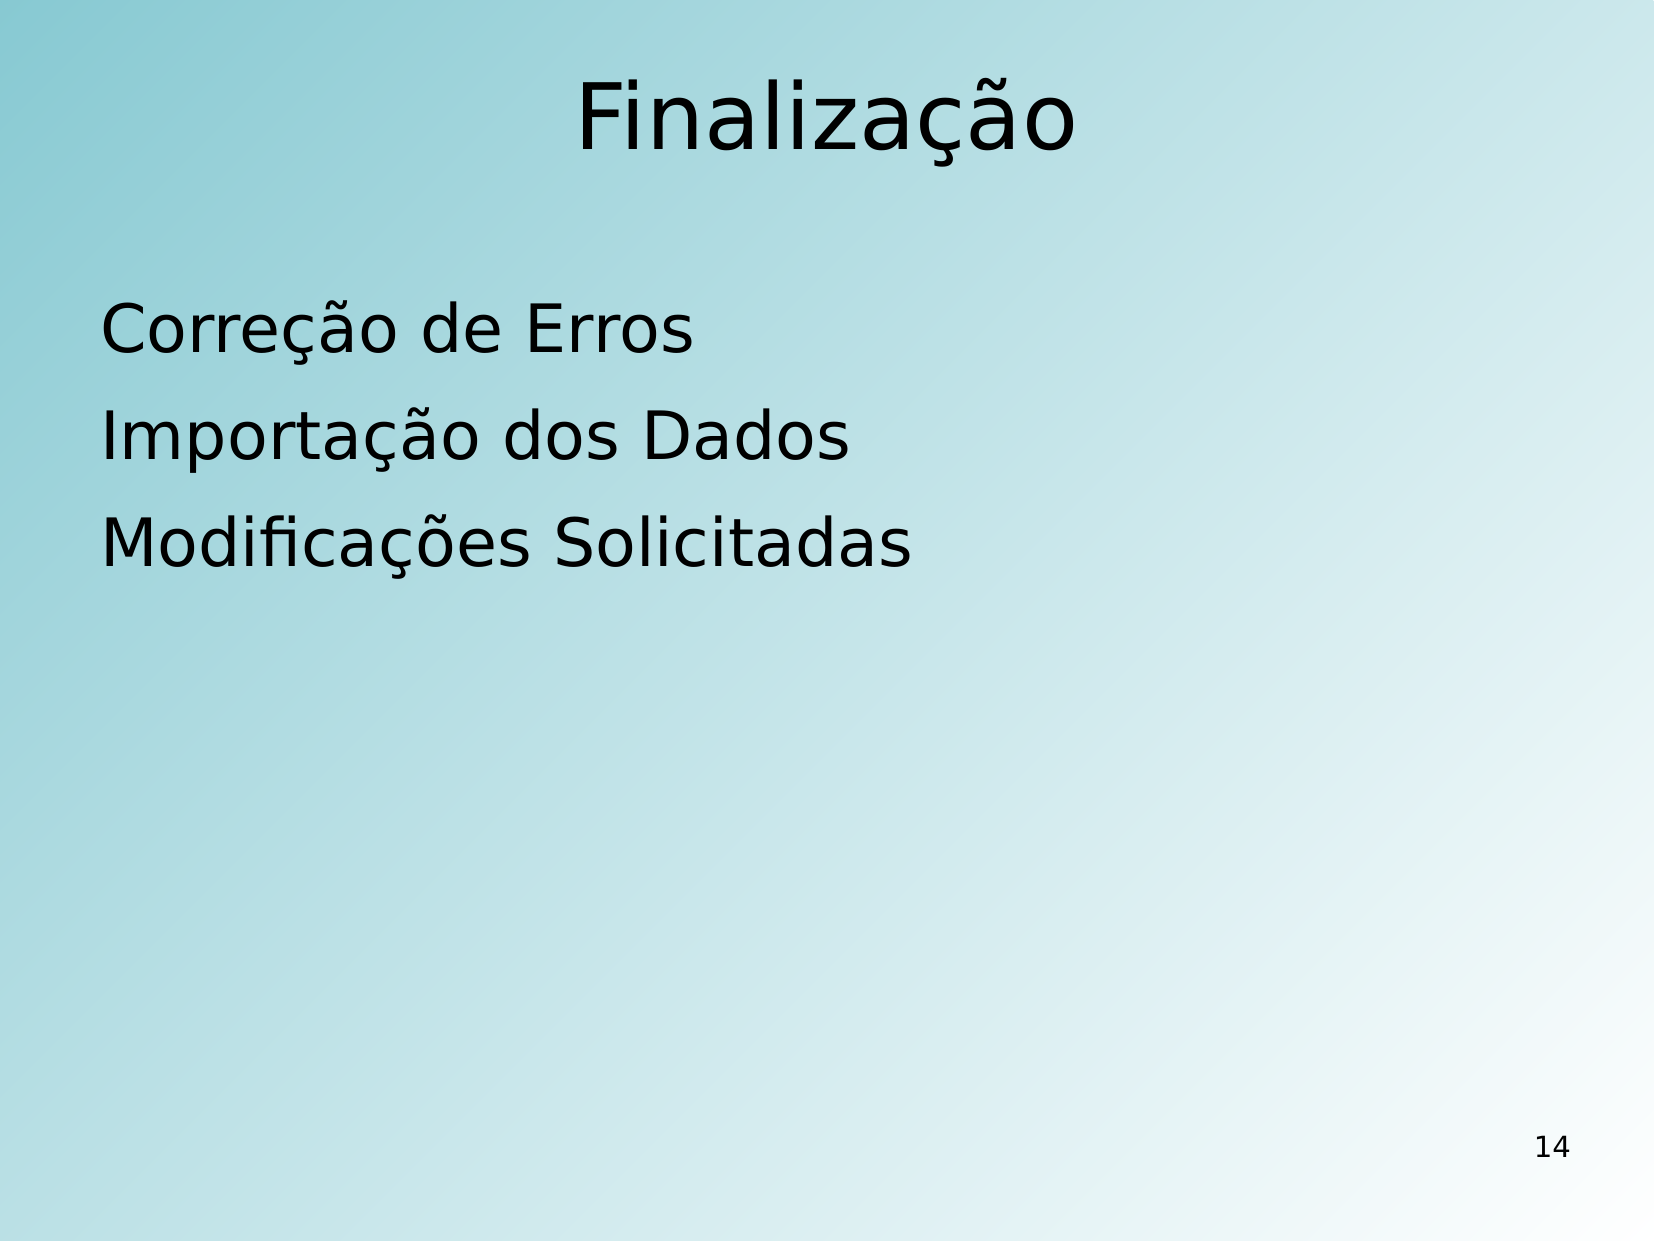

# Finalização
Correção de Erros
Importação dos Dados
Modificações Solicitadas
14